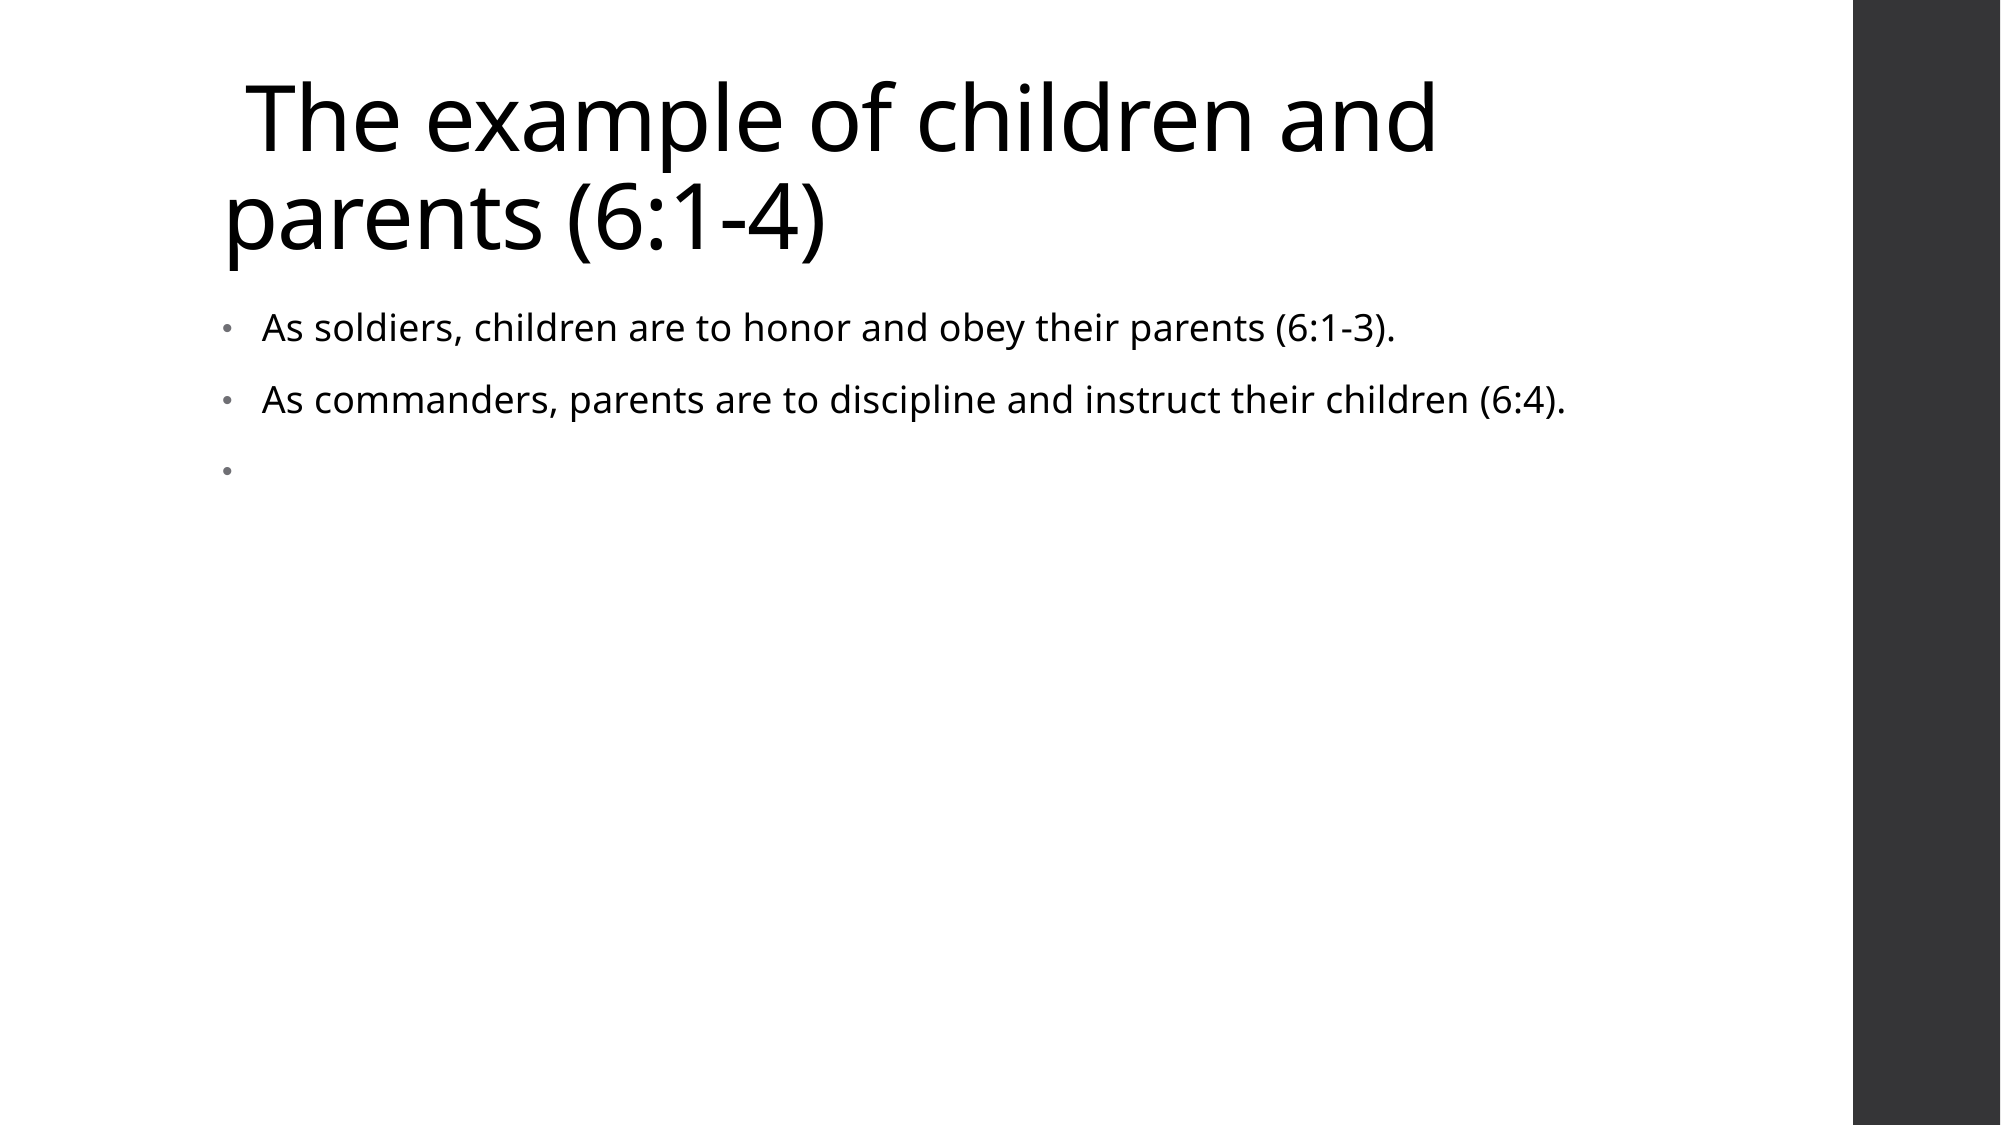

# The example of children and parents (6:1-4)
 As soldiers, children are to honor and obey their parents (6:1-3).
 As commanders, parents are to discipline and instruct their children (6:4).